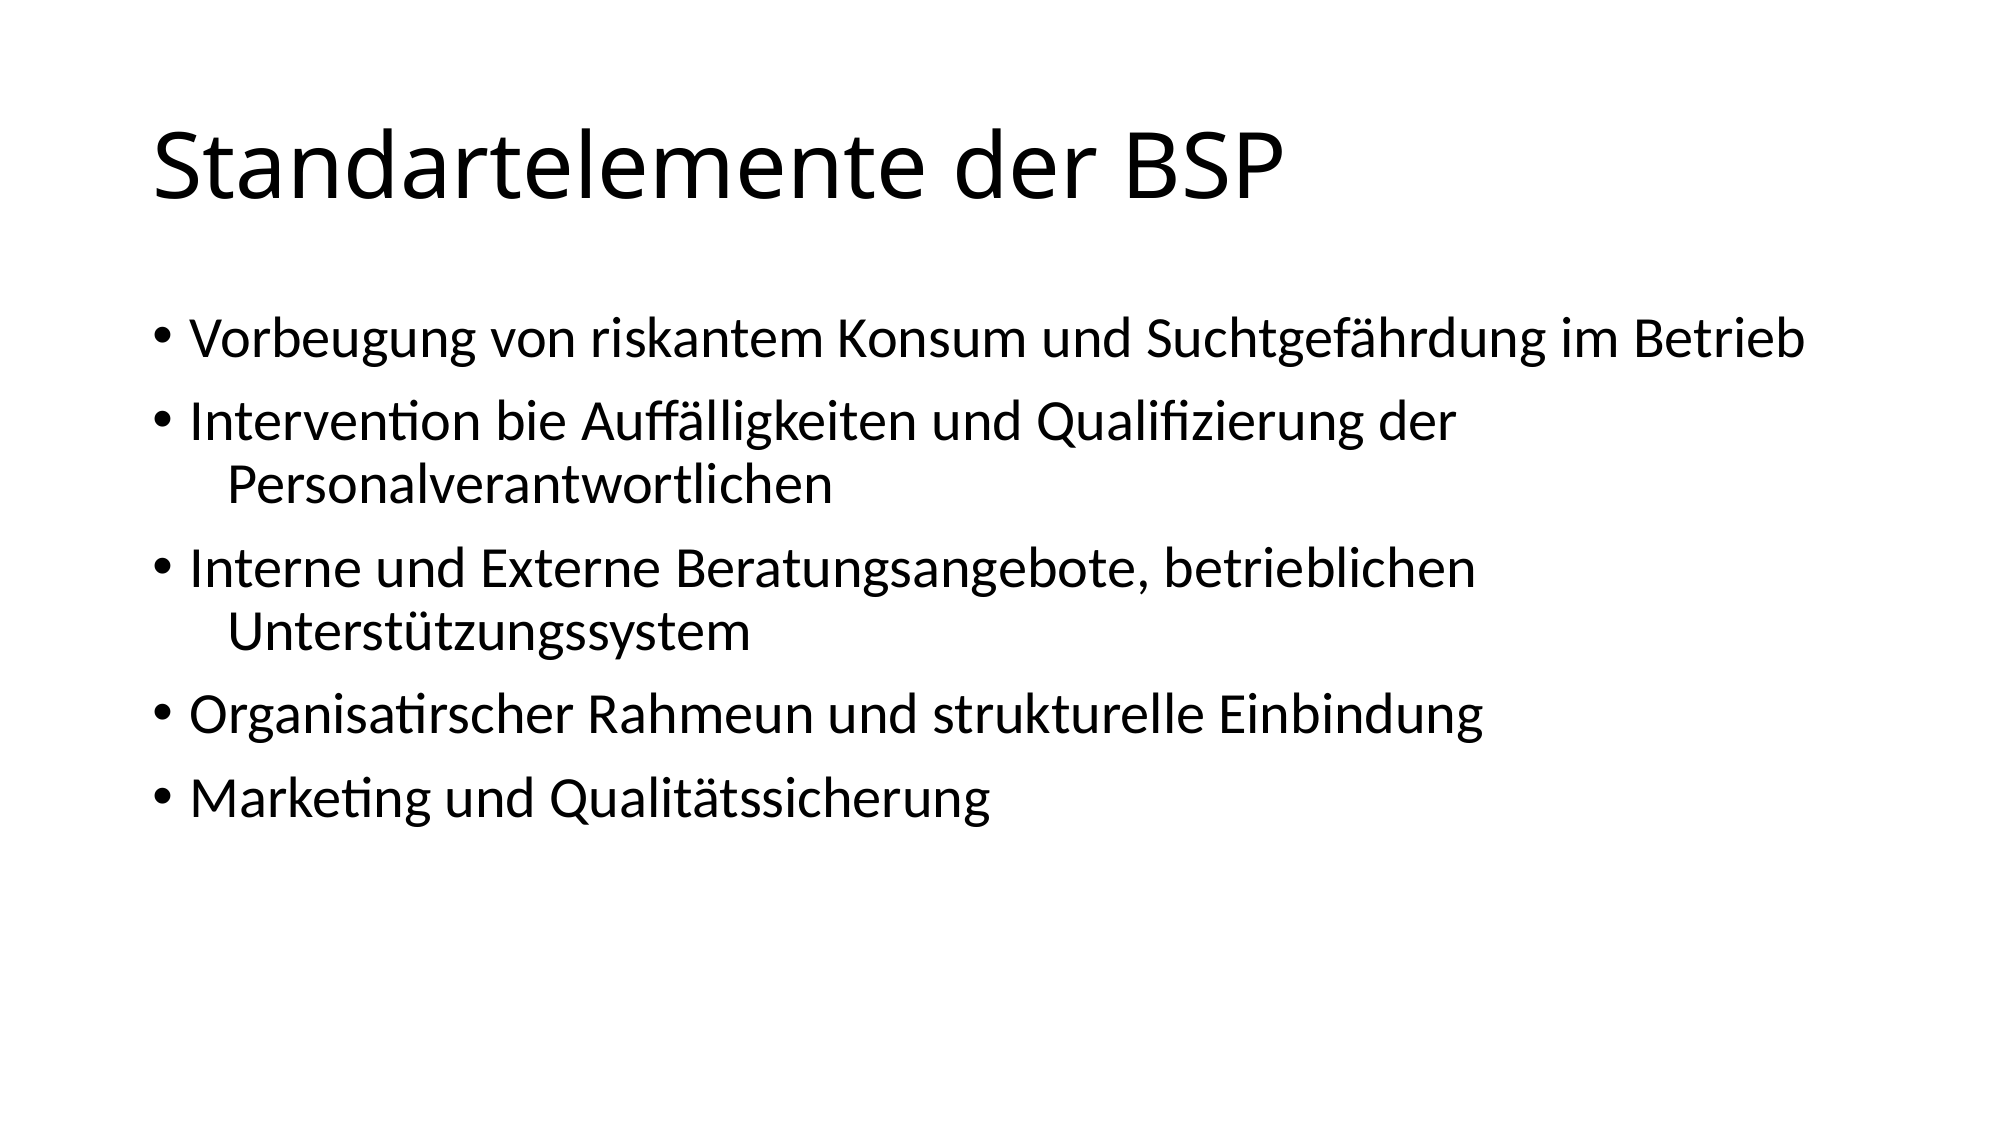

# Standartelemente der BSP
Vorbeugung von riskantem Konsum und Suchtgefährdung im Betrieb
Intervention bie Auffälligkeiten und Qualifizierung der Personalverantwortlichen
Interne und Externe Beratungsangebote, betrieblichen Unterstützungssystem
Organisatirscher Rahmeun und strukturelle Einbindung
Marketing und Qualitätssicherung